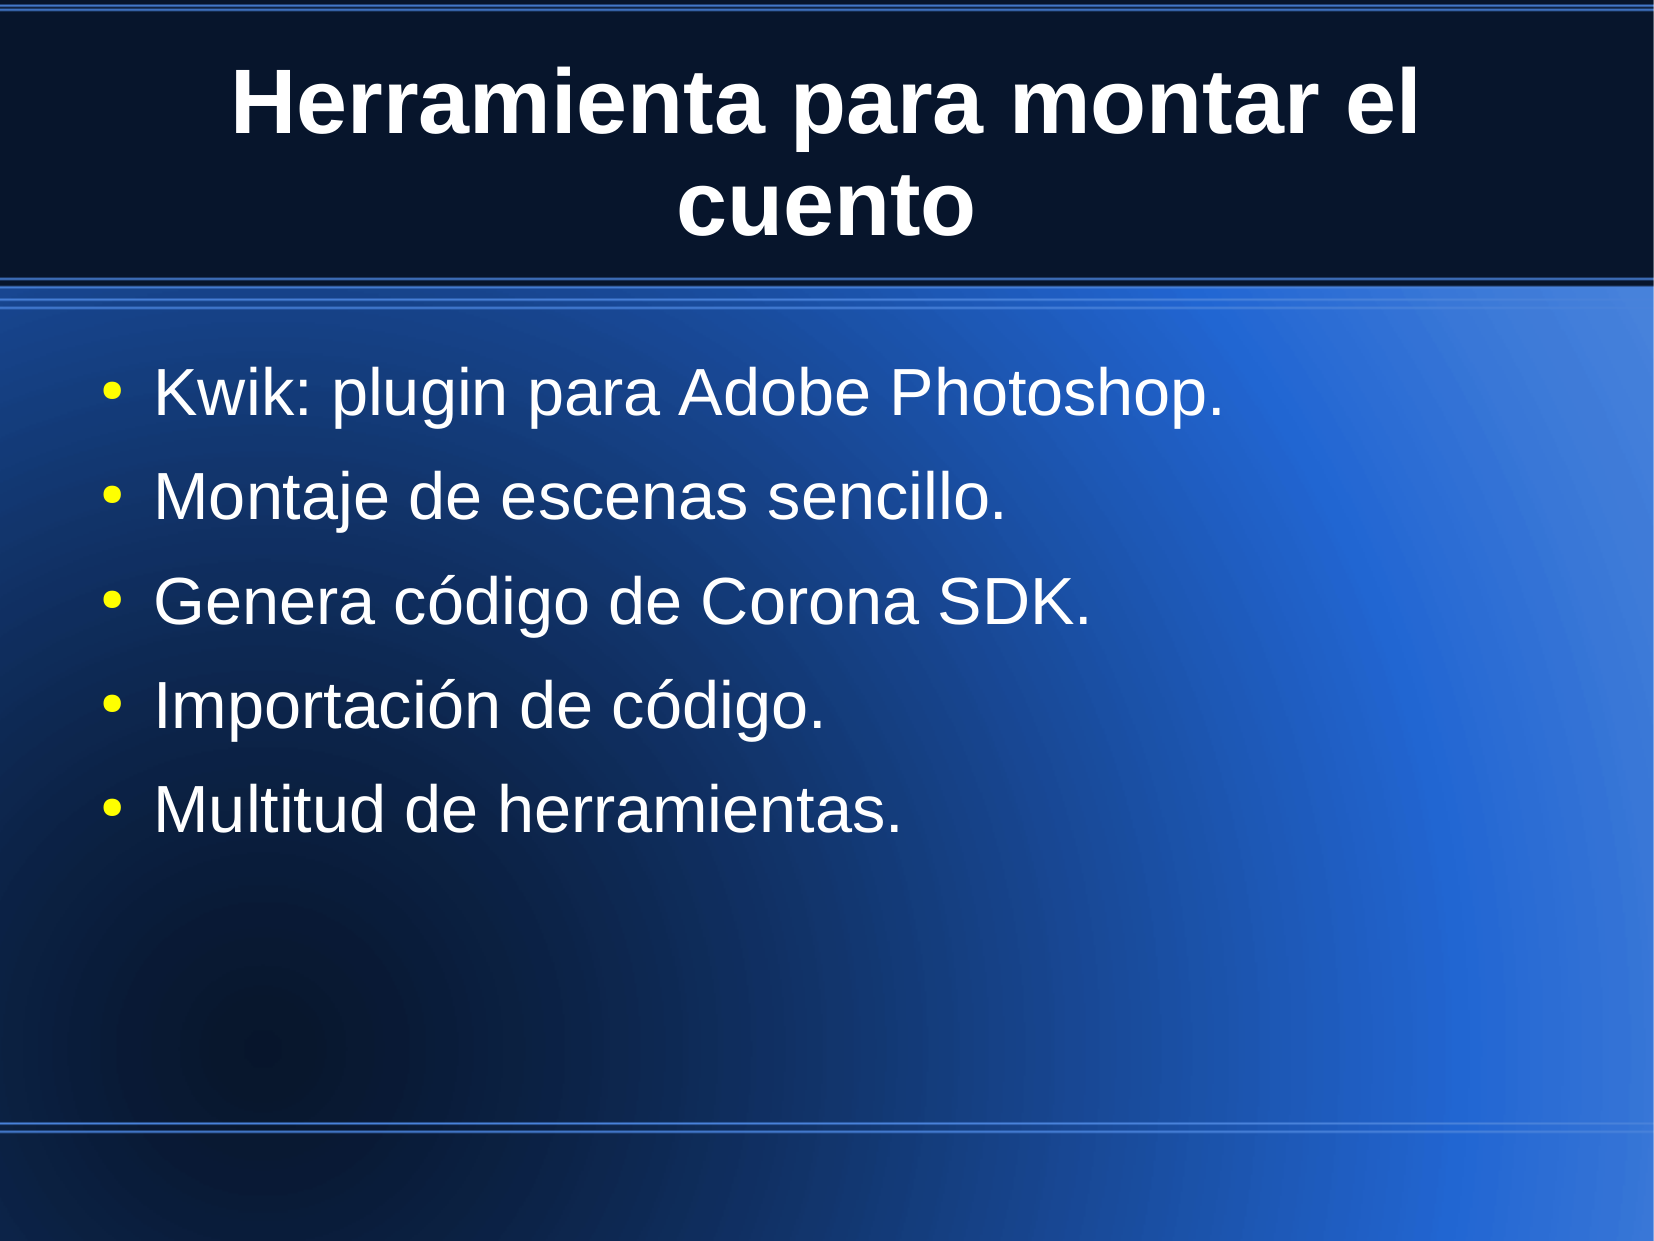

# Herramienta para montar el cuento
Kwik: plugin para Adobe Photoshop.
Montaje de escenas sencillo.
Genera código de Corona SDK.
Importación de código.
Multitud de herramientas.